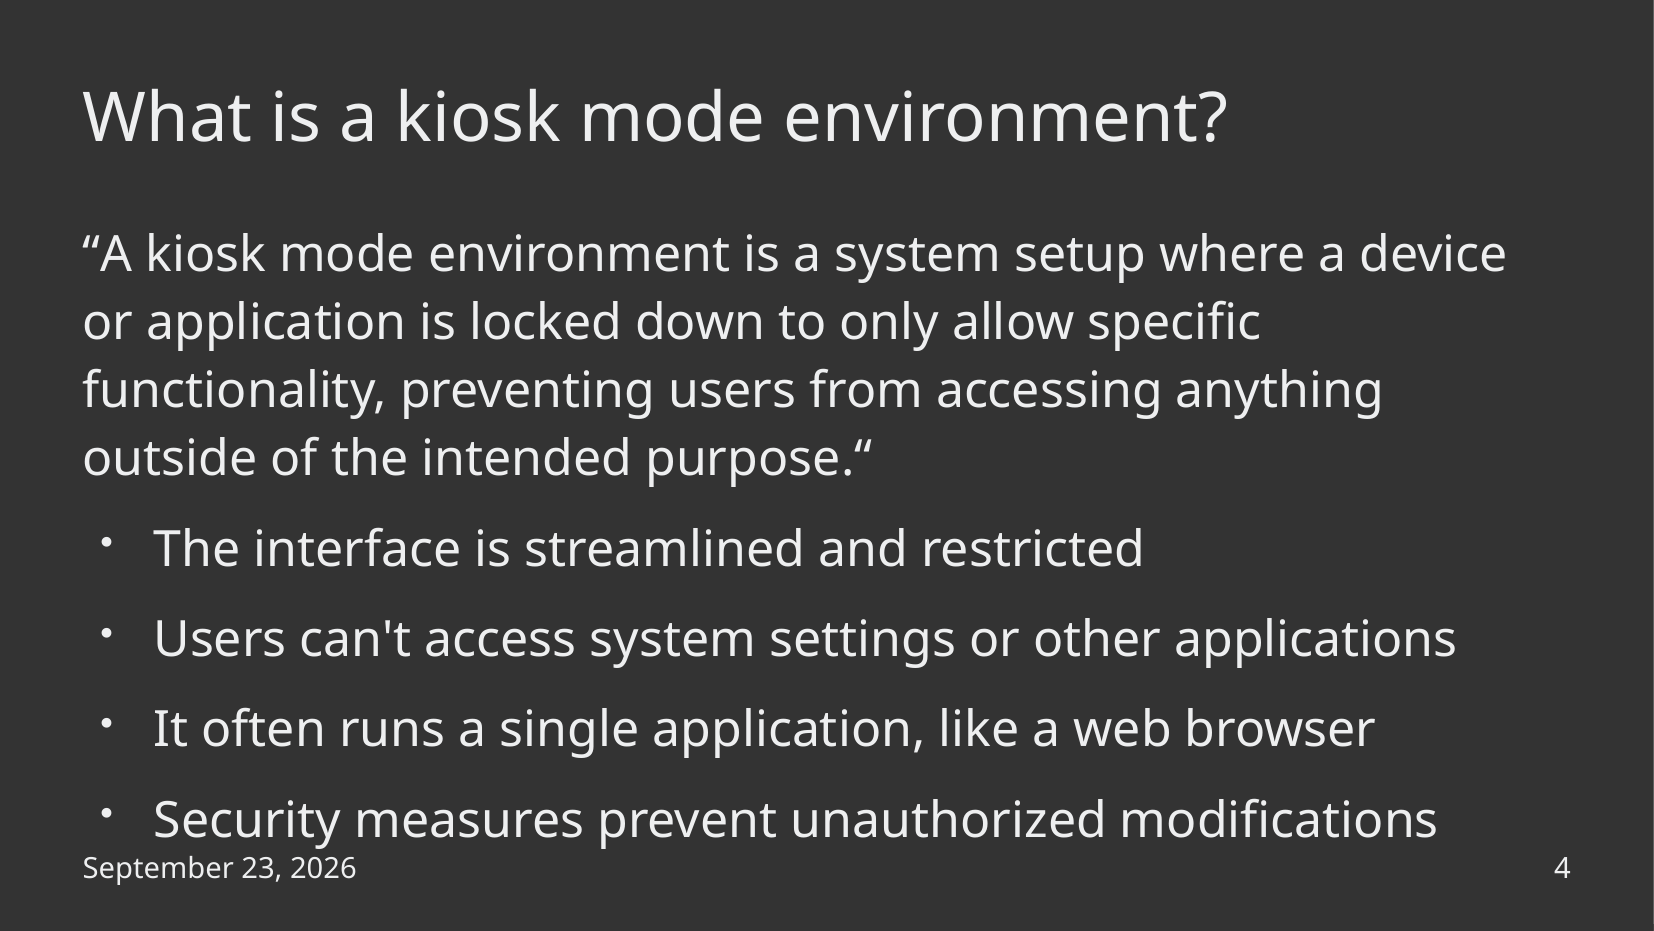

# What is a kiosk mode environment?
“A kiosk mode environment is a system setup where a device or application is locked down to only allow specific functionality, preventing users from accessing anything outside of the intended purpose.“
The interface is streamlined and restricted
Users can't access system settings or other applications
It often runs a single application, like a web browser
Security measures prevent unauthorized modifications
4